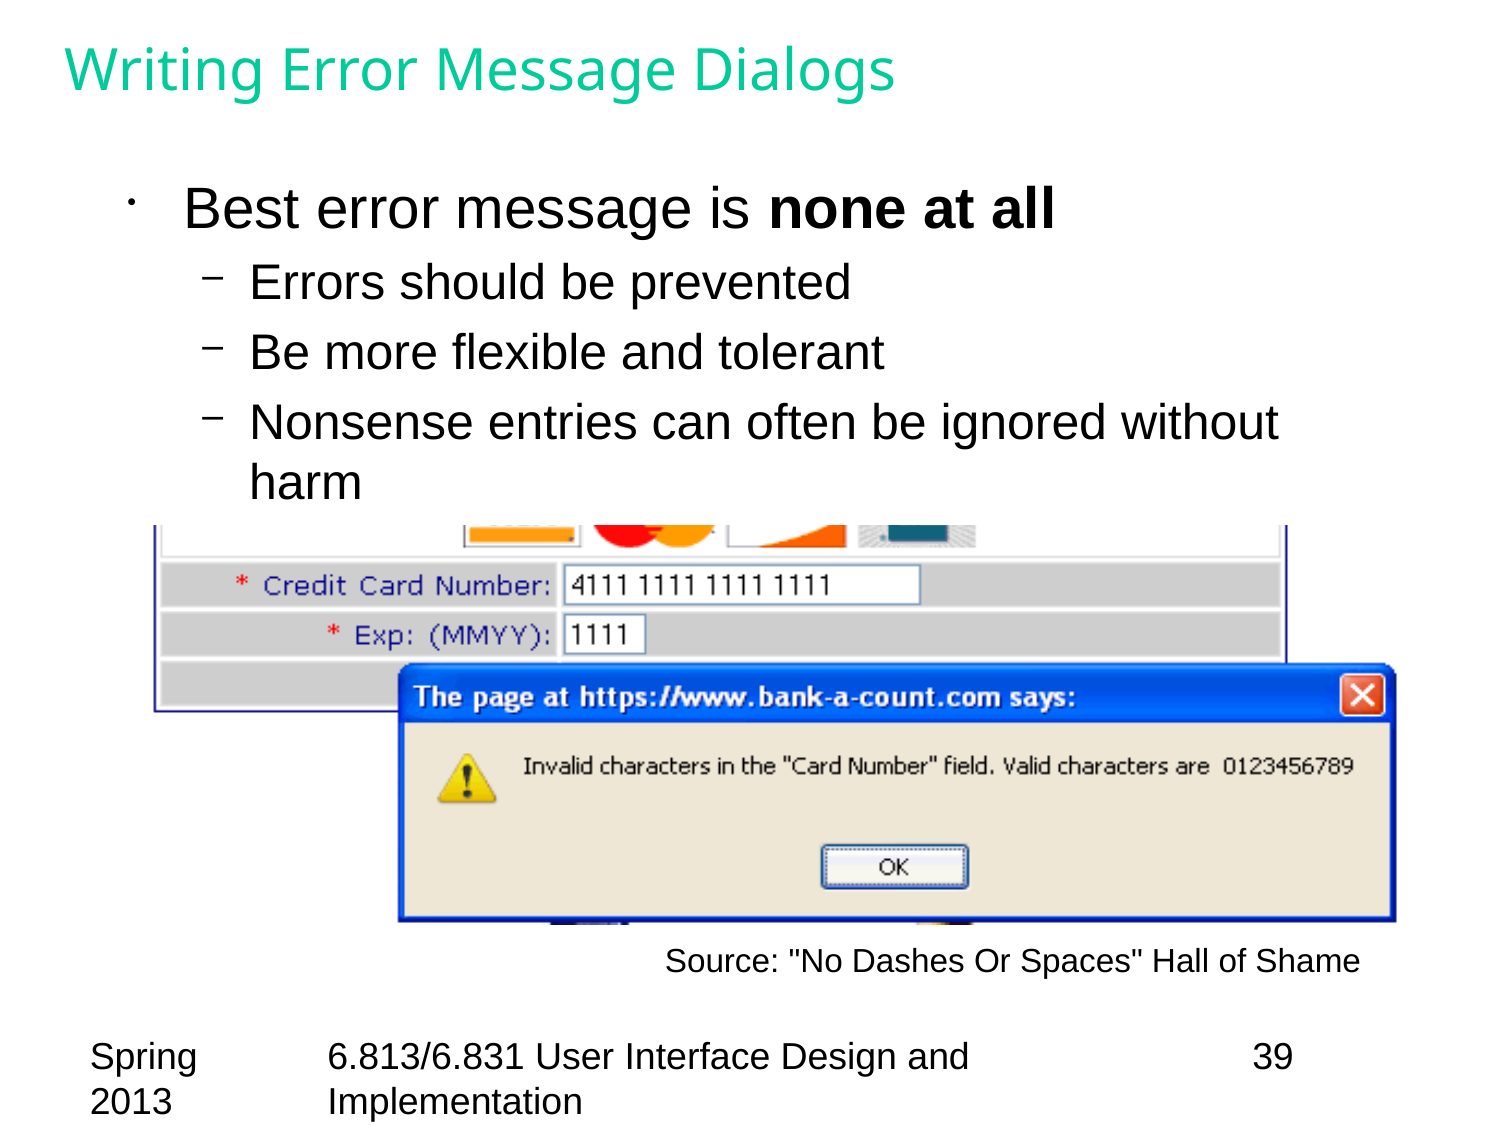

# Writing Error Message Dialogs
Best error message is none at all
Errors should be prevented
Be more flexible and tolerant
Nonsense entries can often be ignored without harm
Source: "No Dashes Or Spaces" Hall of Shame
Spring 2013
6.813/6.831 User Interface Design and Implementation